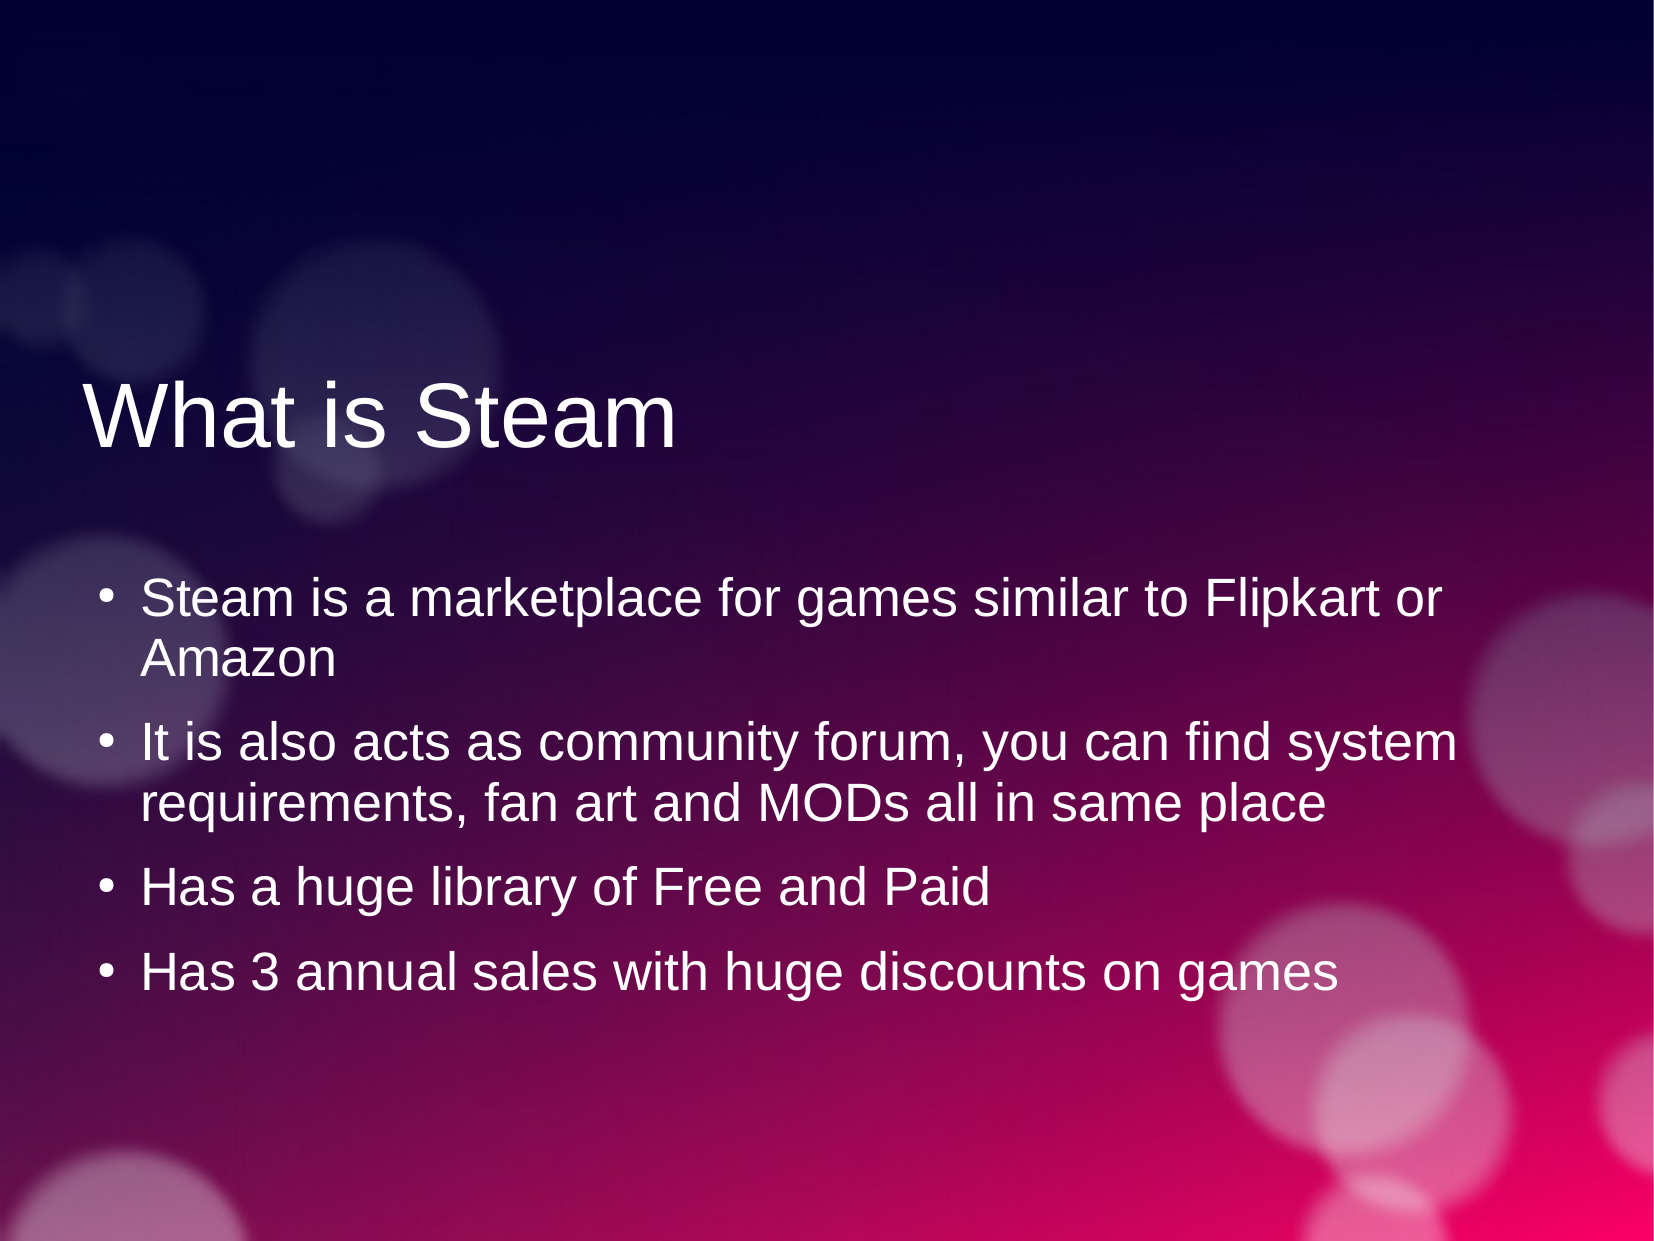

# What is Steam
Steam is a marketplace for games similar to Flipkart or Amazon
It is also acts as community forum, you can find system requirements, fan art and MODs all in same place
Has a huge library of Free and Paid
Has 3 annual sales with huge discounts on games